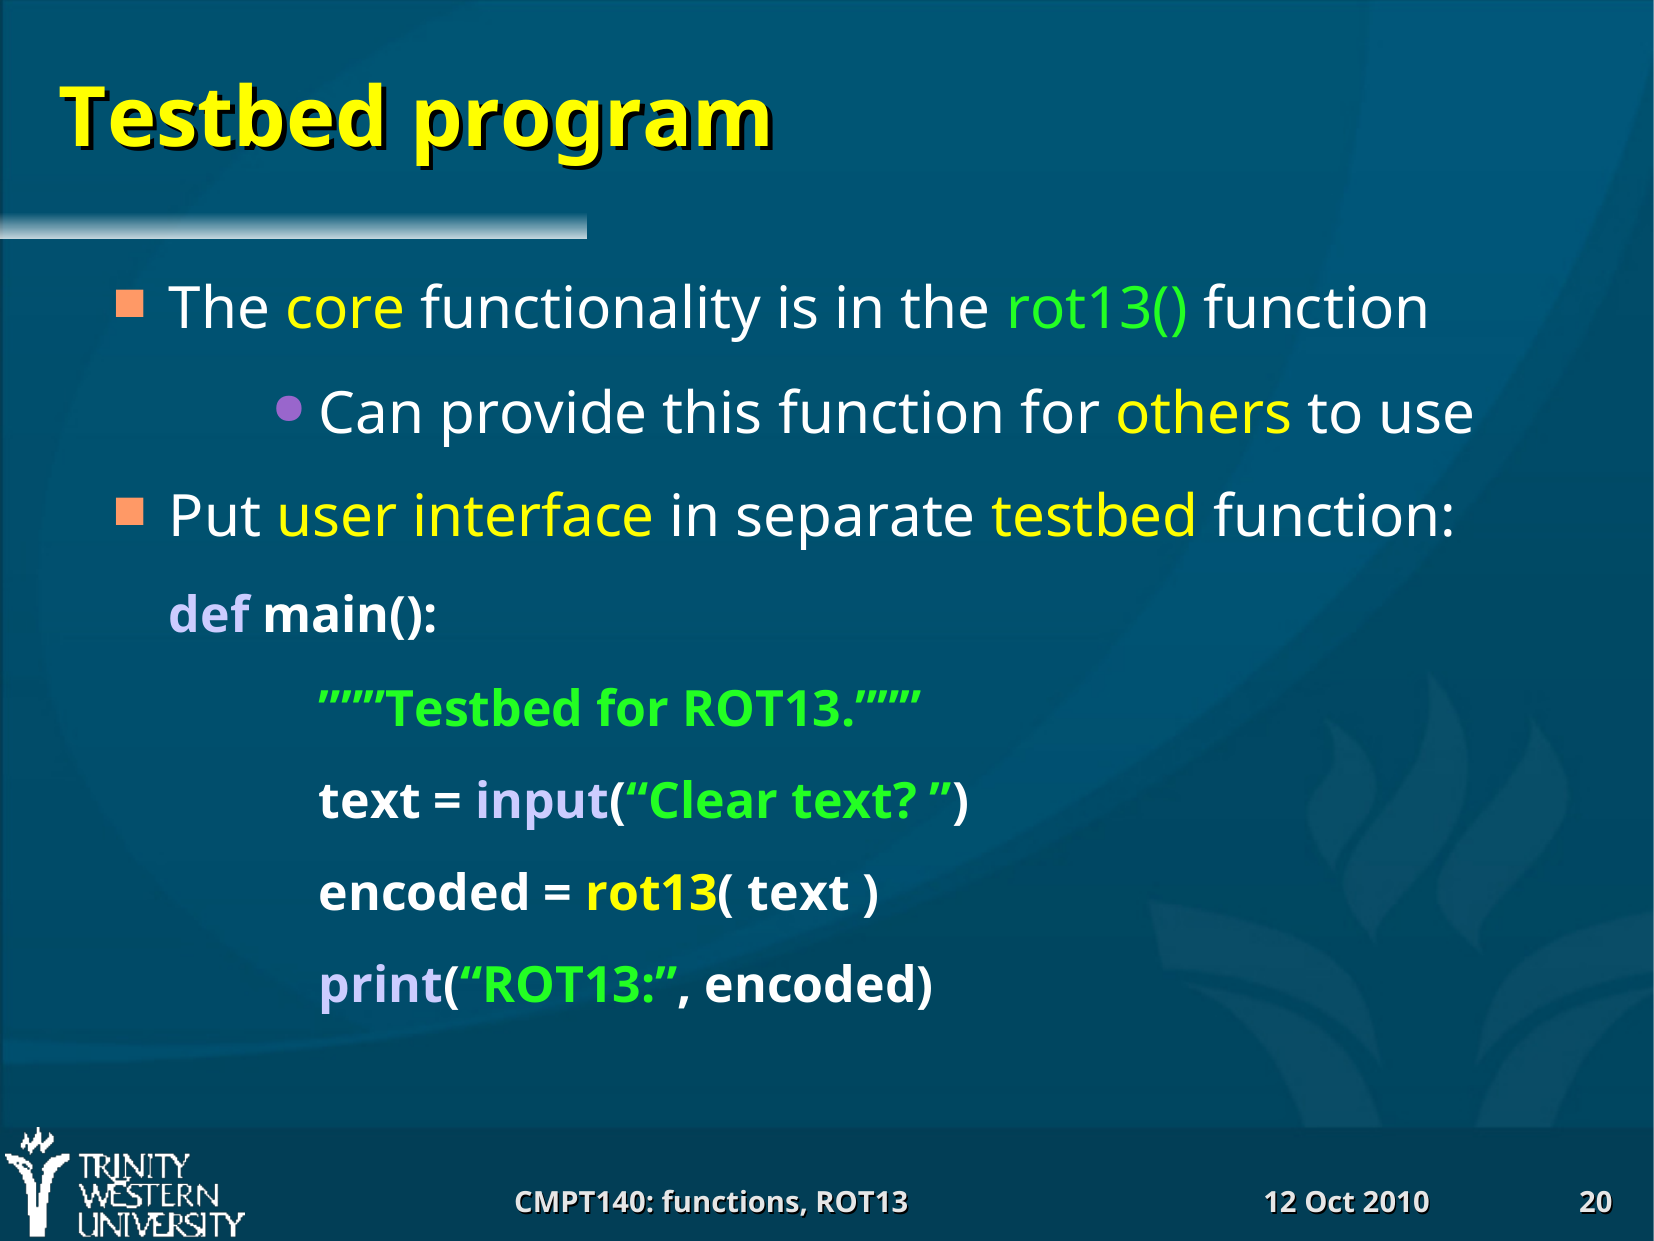

# Testbed program
The core functionality is in the rot13() function
Can provide this function for others to use
Put user interface in separate testbed function:
def main():
”””Testbed for ROT13.”””
text = input(“Clear text? ”)
encoded = rot13( text )
print(“ROT13:”, encoded)
CMPT140: functions, ROT13
12 Oct 2010
20